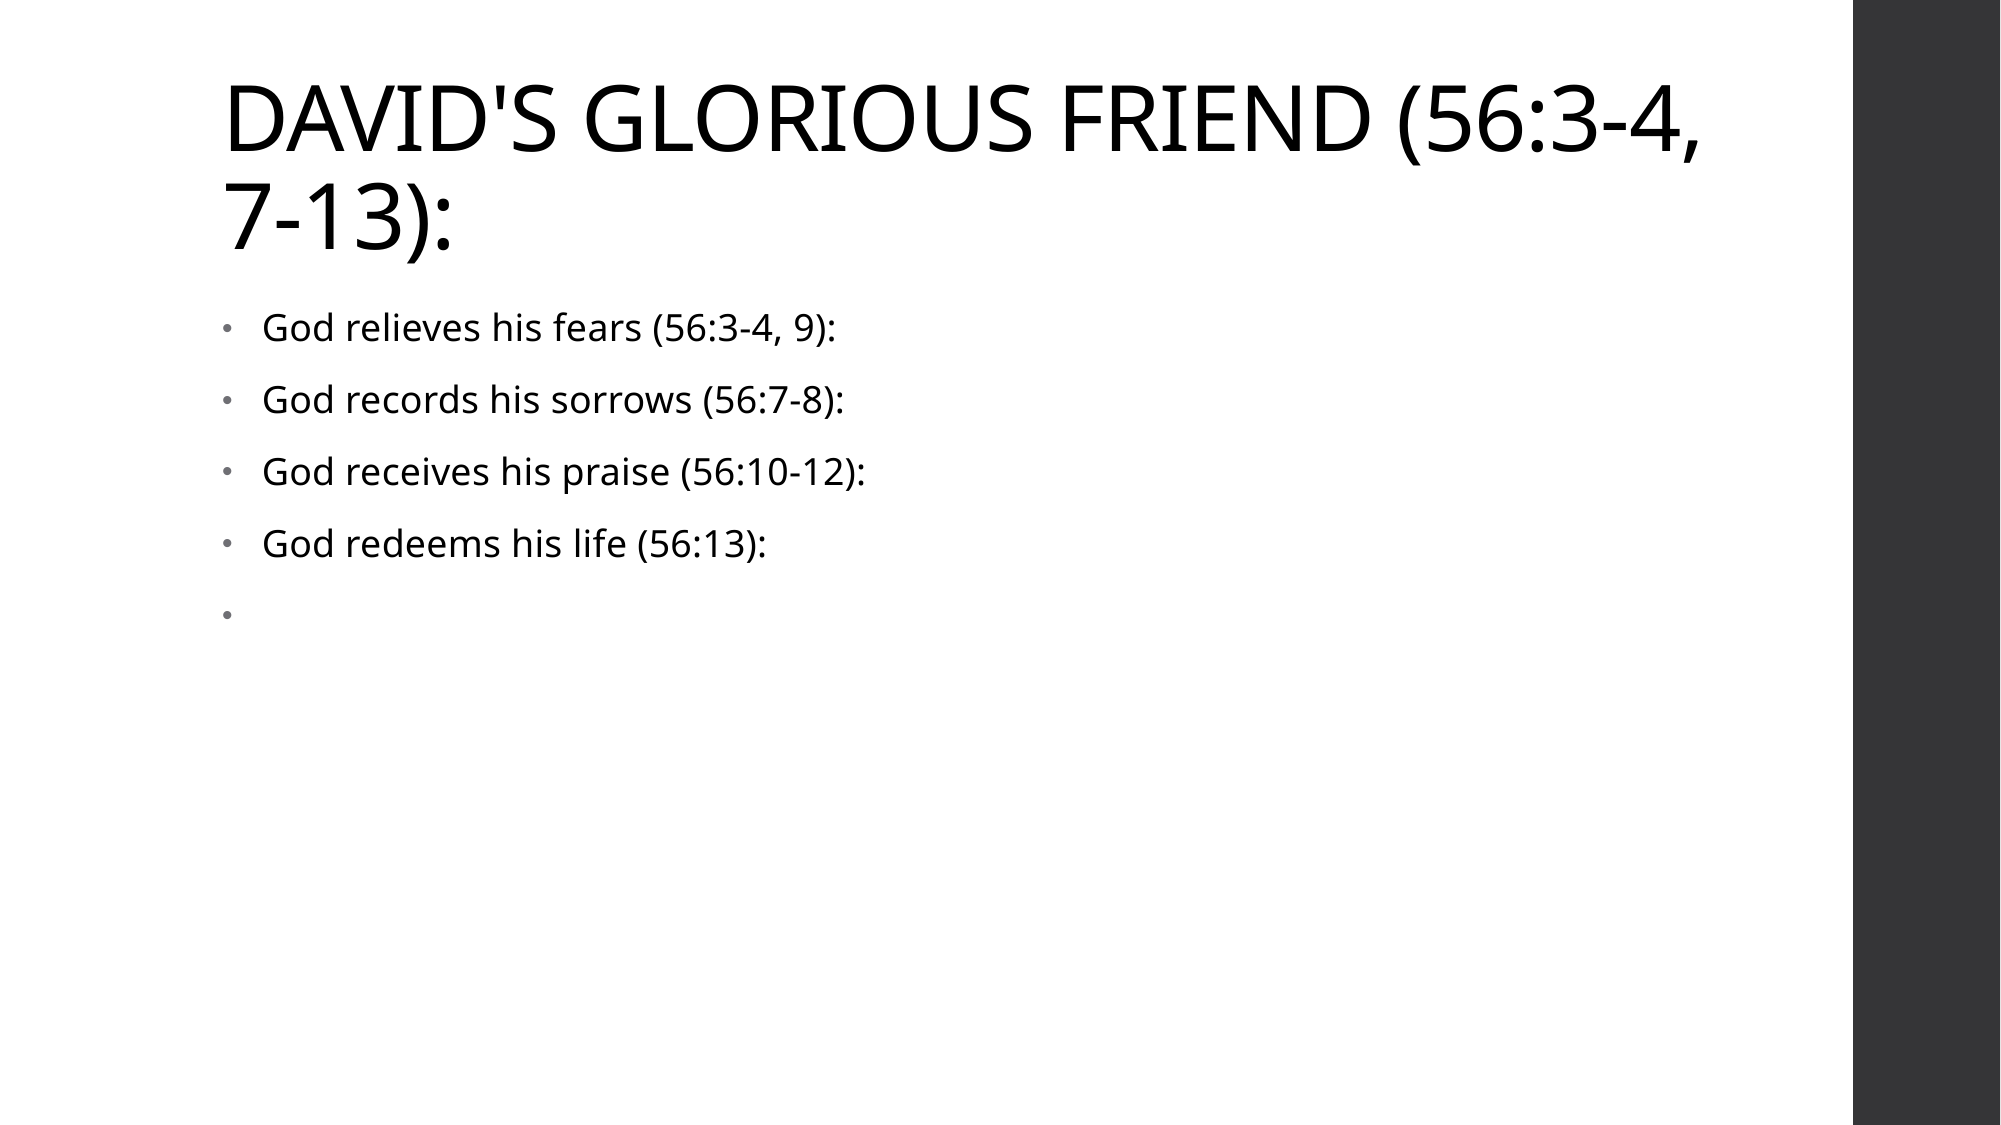

# DAVID'S GLORIOUS FRIEND (56:3-4, 7-13):
 God relieves his fears (56:3-4, 9):
 God records his sorrows (56:7-8):
 God receives his praise (56:10-12):
 God redeems his life (56:13):